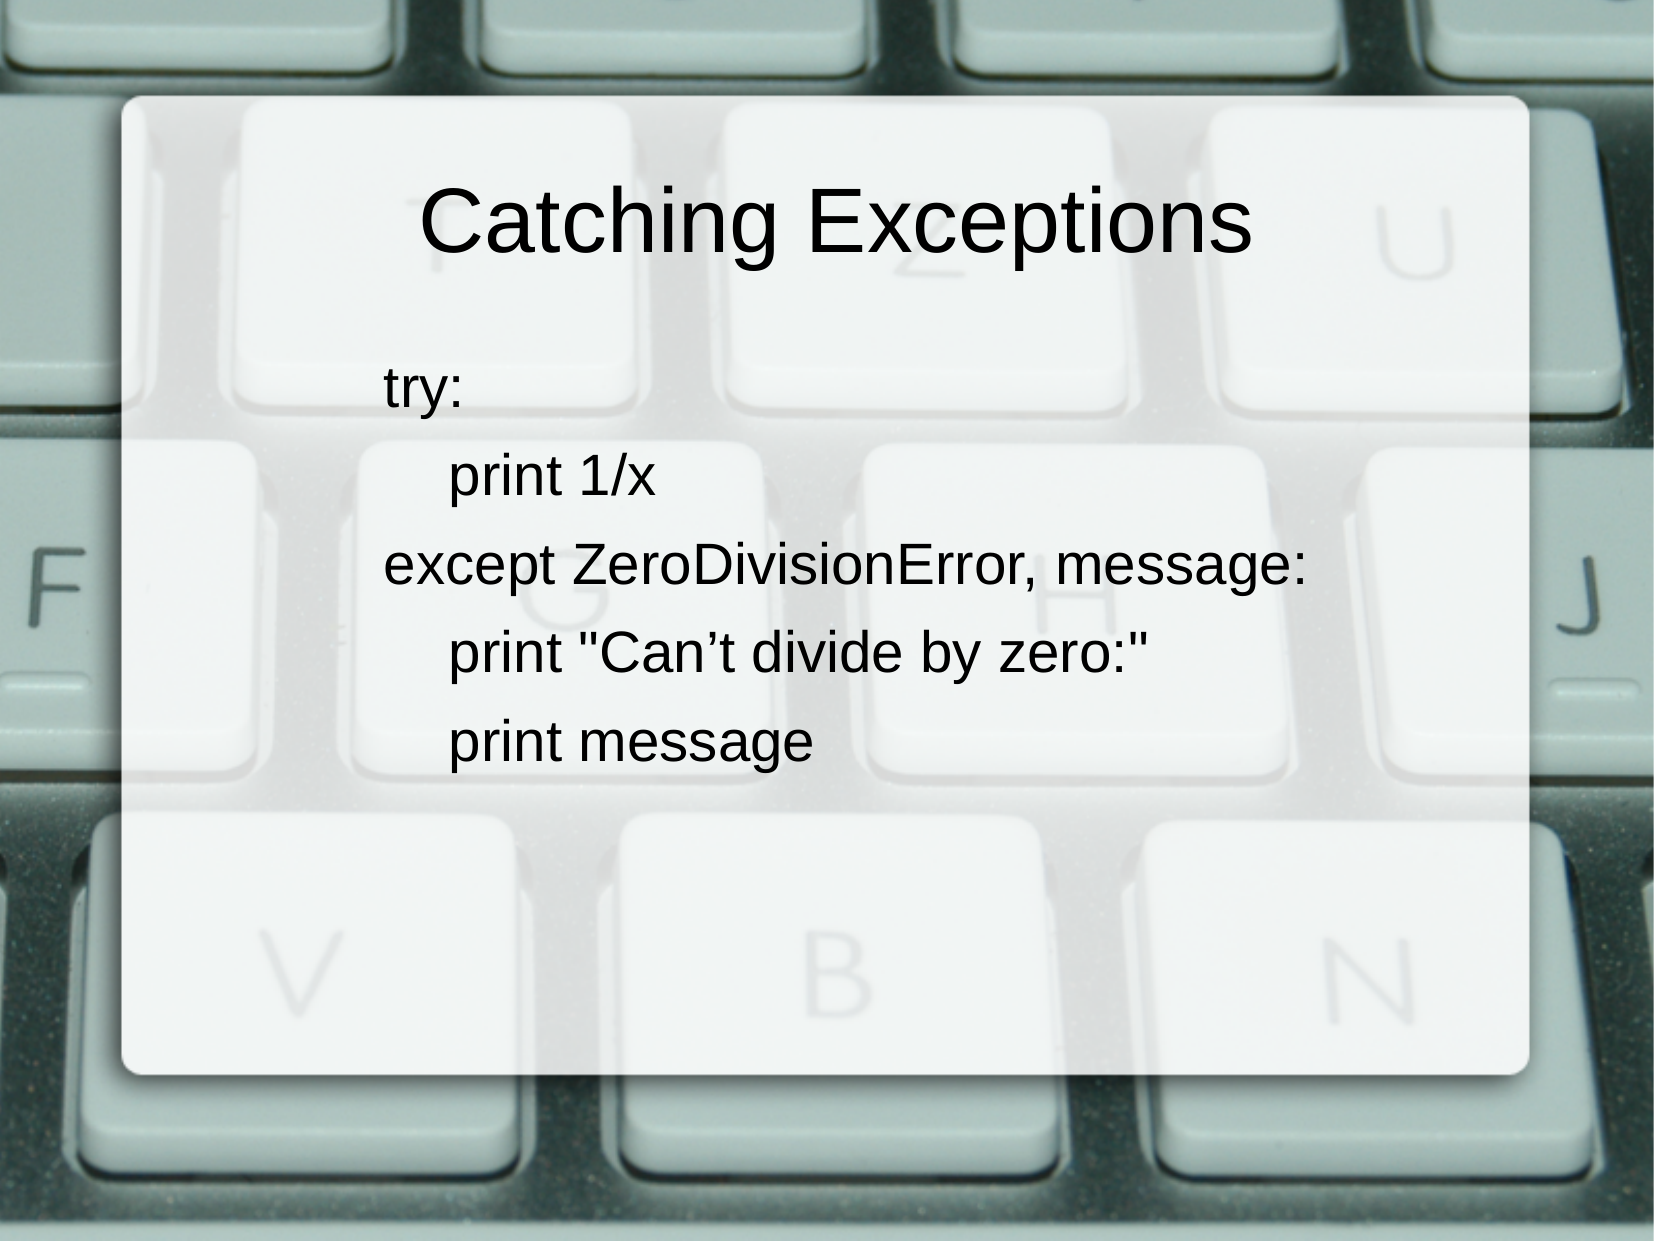

# Catching Exceptions
try:
 print 1/x
except ZeroDivisionError, message:
 print "Can’t divide by zero:"
 print message